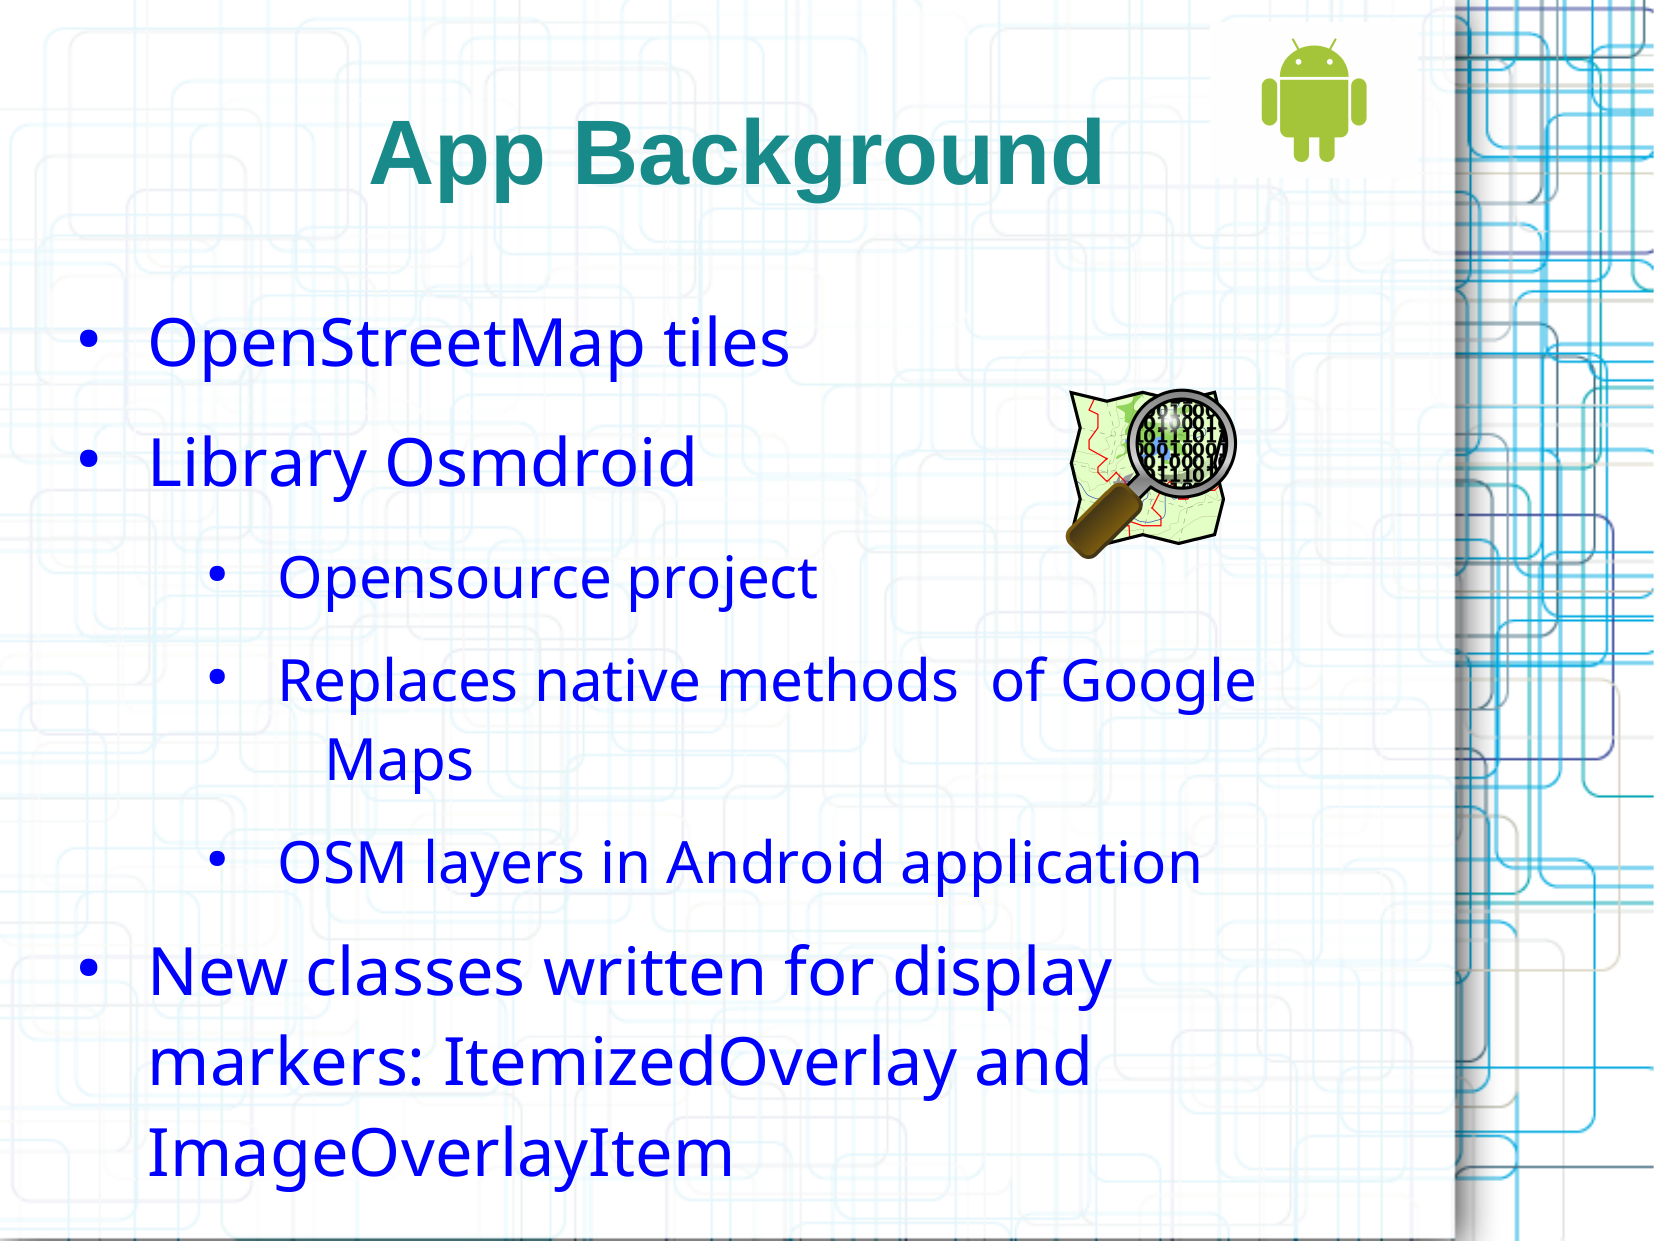

# App Background
OpenStreetMap tiles
Library Osmdroid
Opensource project
Replaces native methods of Google Maps
OSM layers in Android application
New classes written for display markers: ItemizedOverlay and ImageOverlayItem